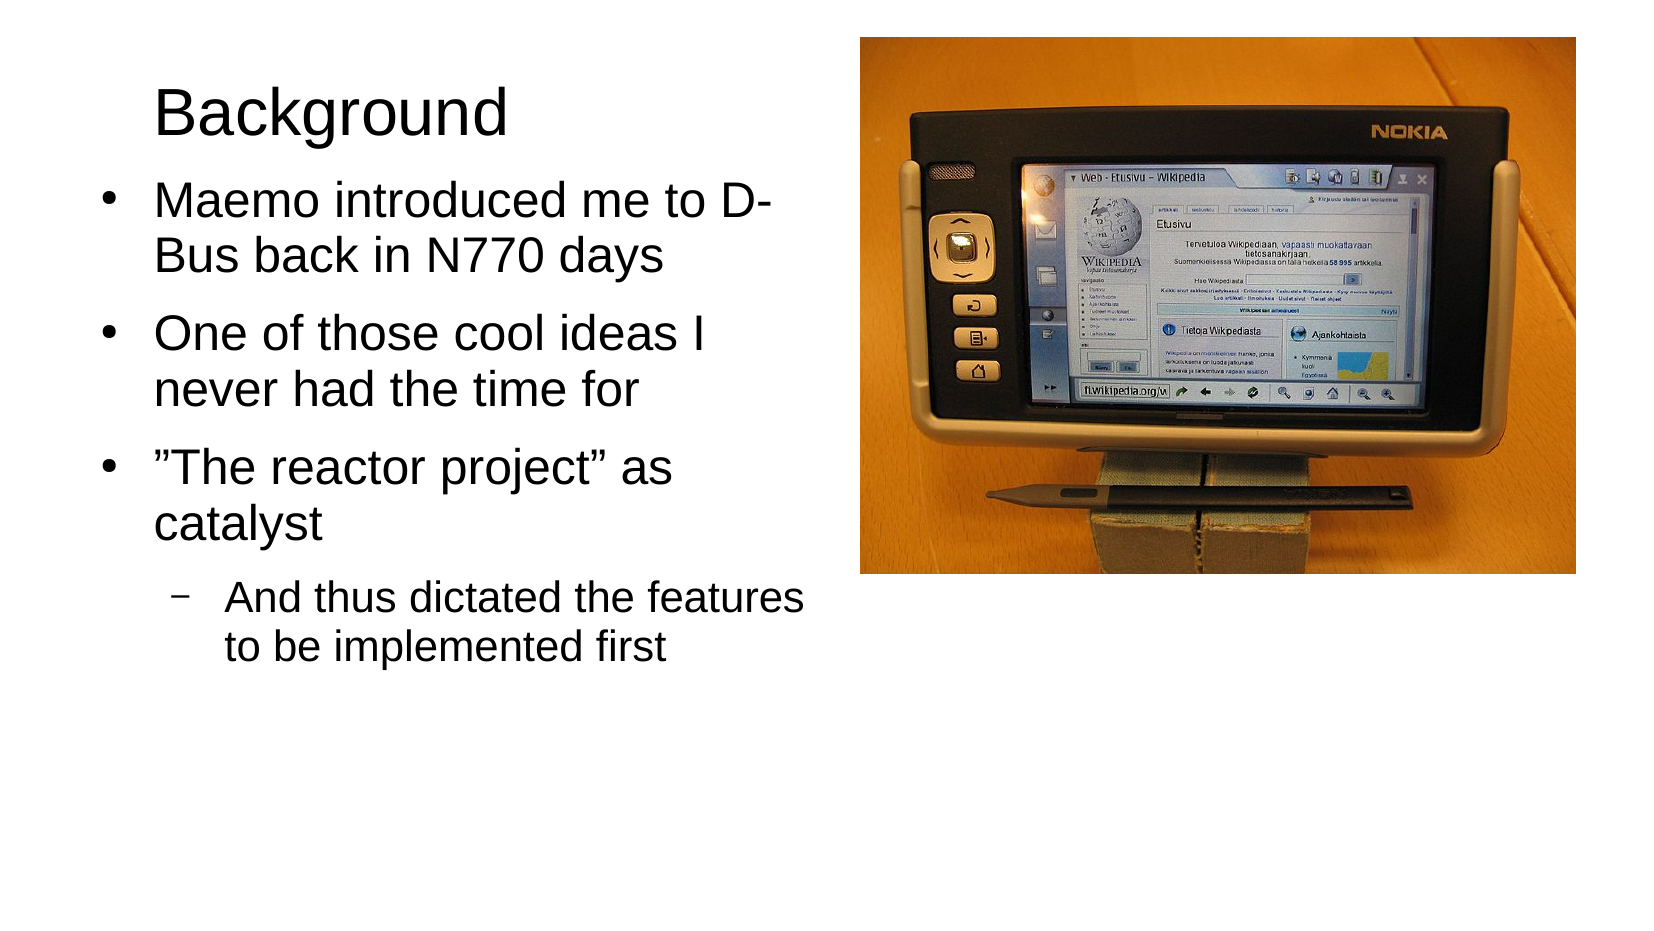

# Background
Maemo introduced me to D-Bus back in N770 days
One of those cool ideas I never had the time for
”The reactor project” as catalyst
And thus dictated the features to be implemented first